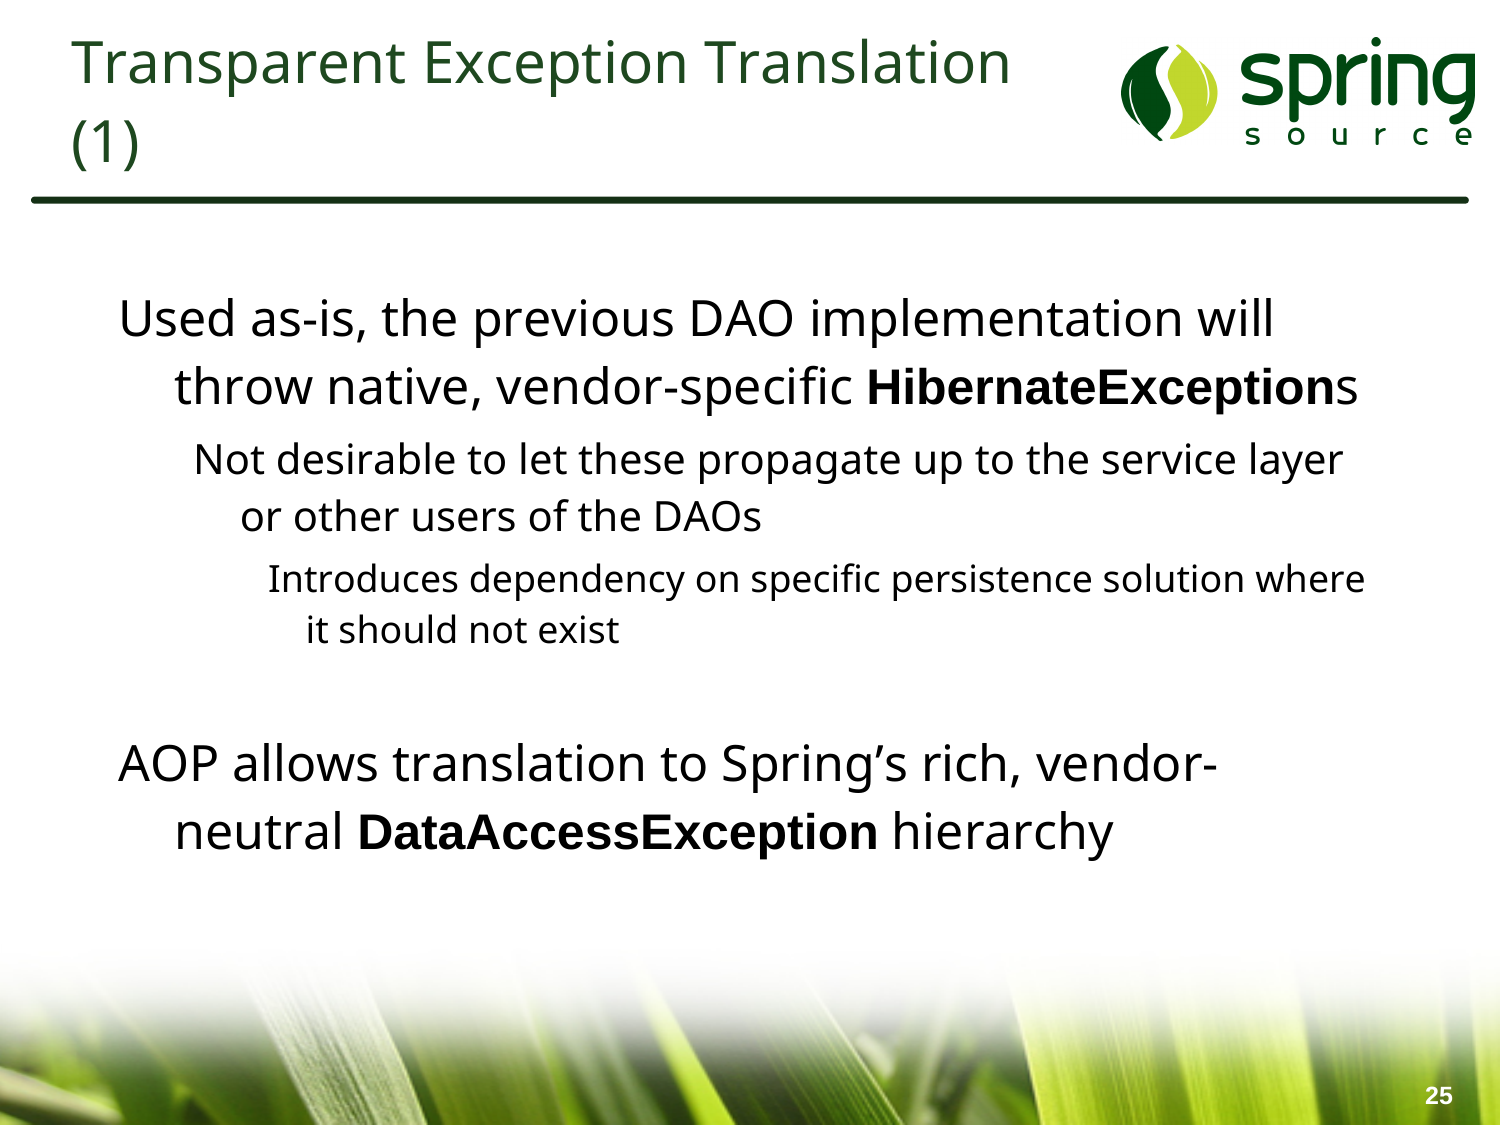

# Transparent Exception Translation (1)
Used as-is, the previous DAO implementation will throw native, vendor-specific HibernateExceptions
Not desirable to let these propagate up to the service layer or other users of the DAOs
Introduces dependency on specific persistence solution where it should not exist
AOP allows translation to Spring’s rich, vendor-neutral DataAccessException hierarchy